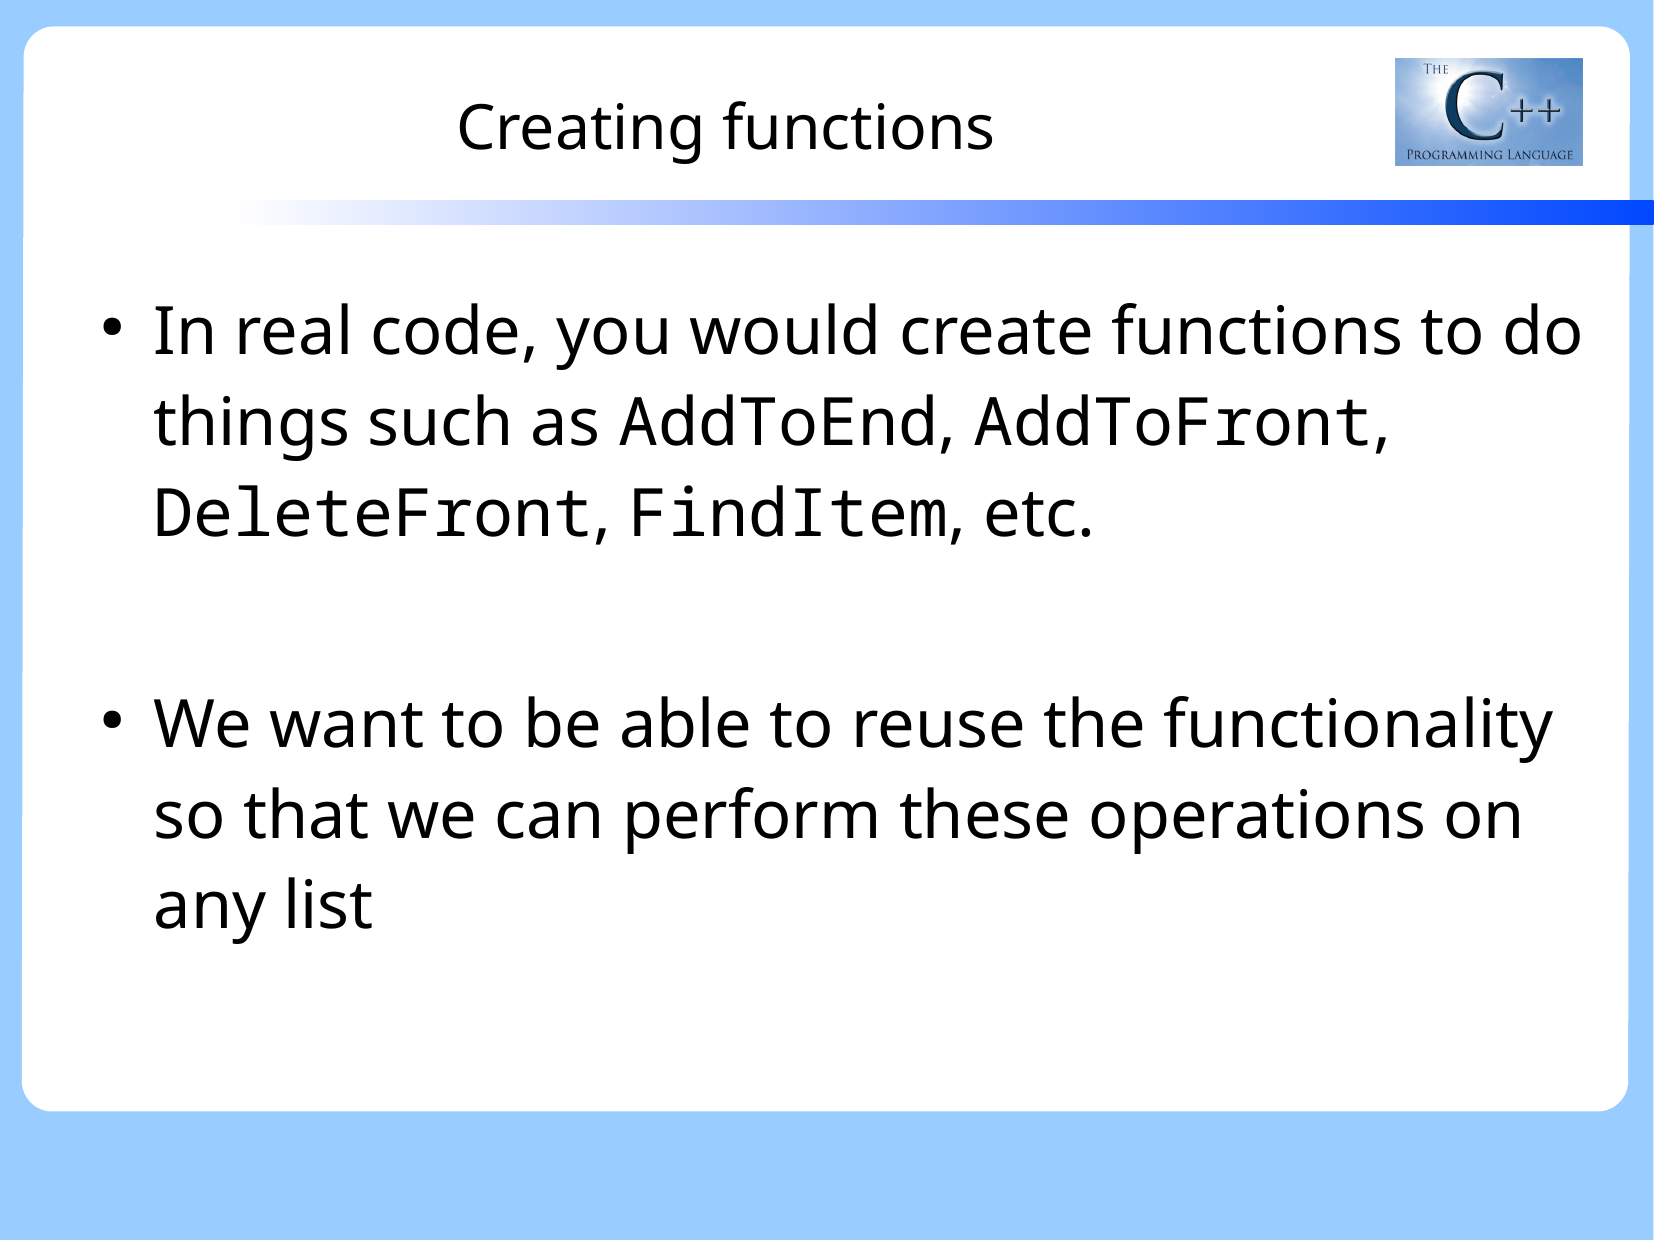

# Creating functions
In real code, you would create functions to do things such as AddToEnd, AddToFront, DeleteFront, FindItem, etc.
We want to be able to reuse the functionality so that we can perform these operations on any list